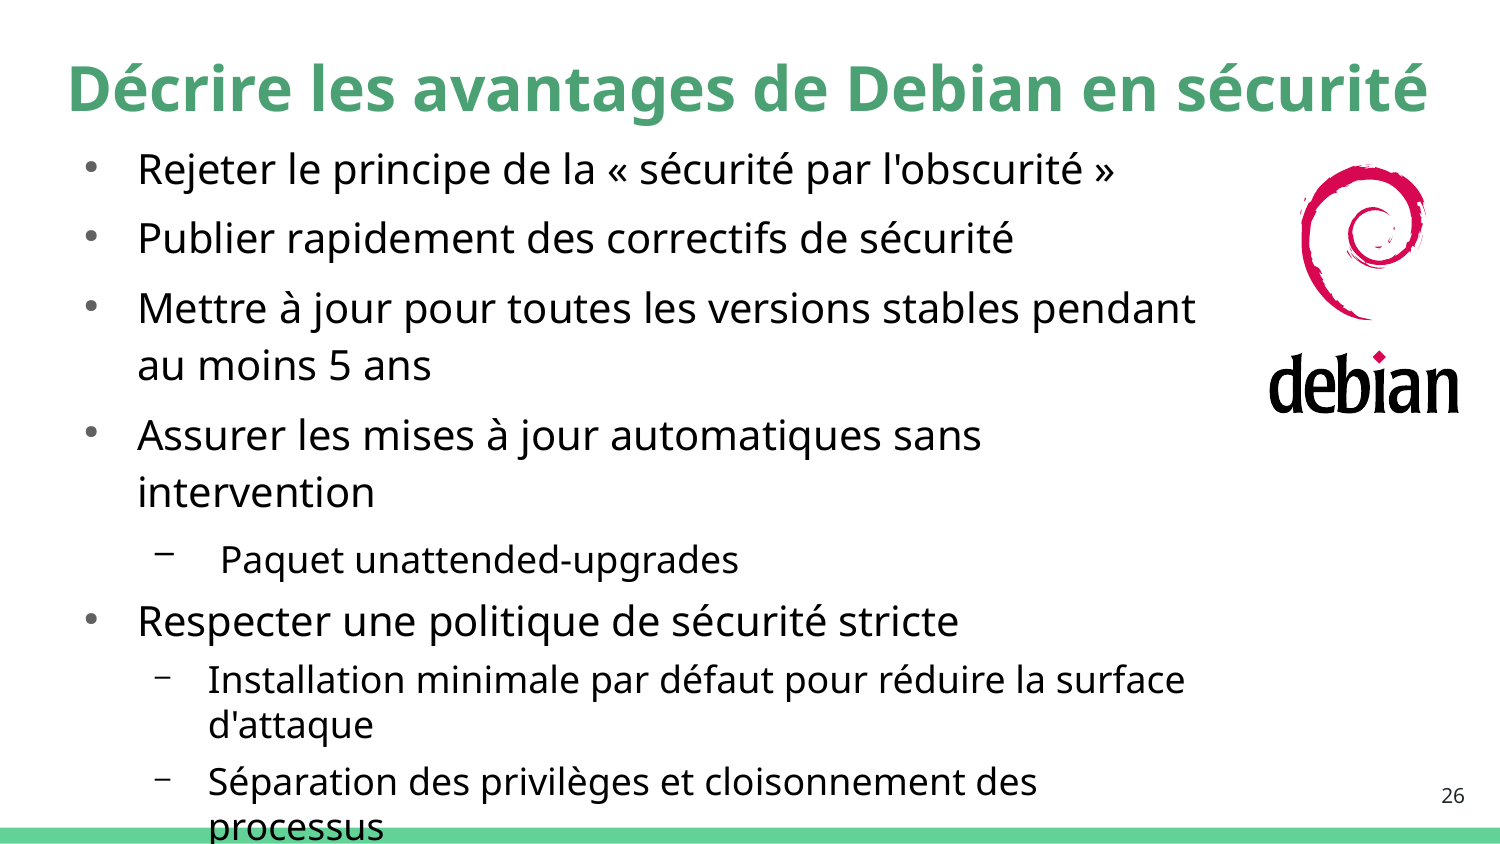

# Décrire les avantages de Debian en sécurité
Rejeter le principe de la « sécurité par l'obscurité »
Publier rapidement des correctifs de sécurité
Mettre à jour pour toutes les versions stables pendant au moins 5 ans
Assurer les mises à jour automatiques sans intervention
 Paquet unattended-upgrades
Respecter une politique de sécurité stricte
Installation minimale par défaut pour réduire la surface d'attaque
Séparation des privilèges et cloisonnement des processus
Audits de code réguliers et respect des bonnes pratiques